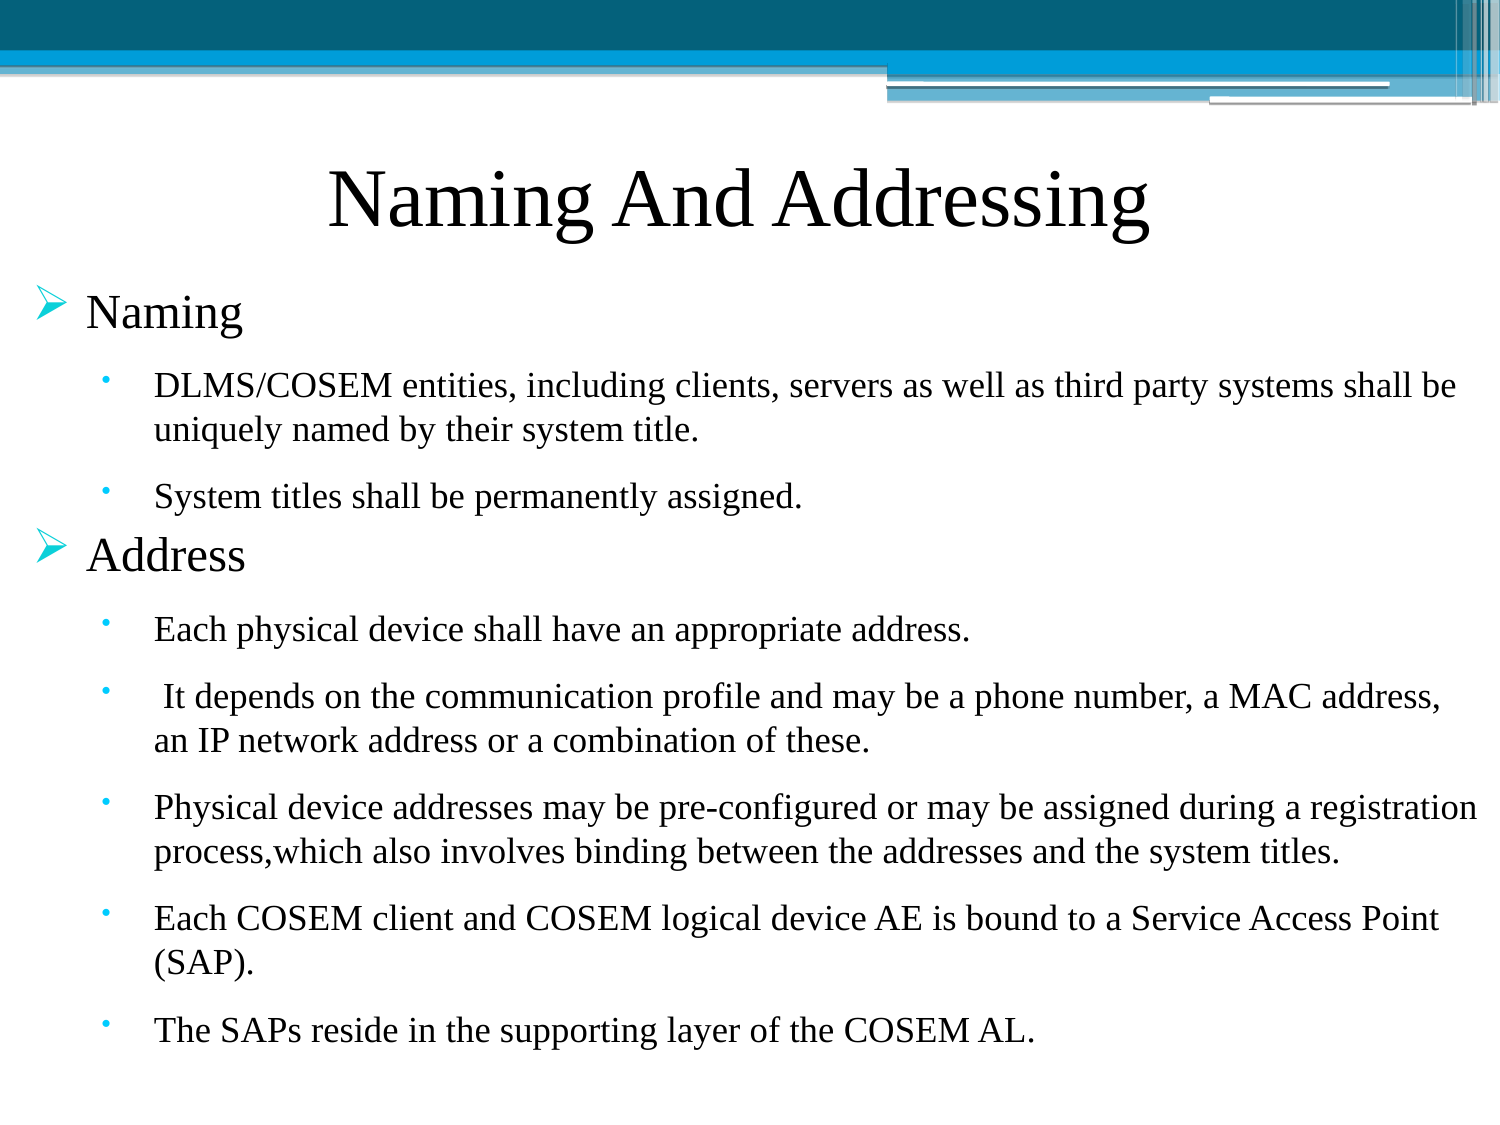

# Naming And Addressing
 Naming
DLMS/COSEM entities, including clients, servers as well as third party systems shall be uniquely named by their system title.
System titles shall be permanently assigned.
 Address
Each physical device shall have an appropriate address.
 It depends on the communication profile and may be a phone number, a MAC address, an IP network address or a combination of these.
Physical device addresses may be pre-configured or may be assigned during a registration process,which also involves binding between the addresses and the system titles.
Each COSEM client and COSEM logical device AE is bound to a Service Access Point (SAP).
The SAPs reside in the supporting layer of the COSEM AL.